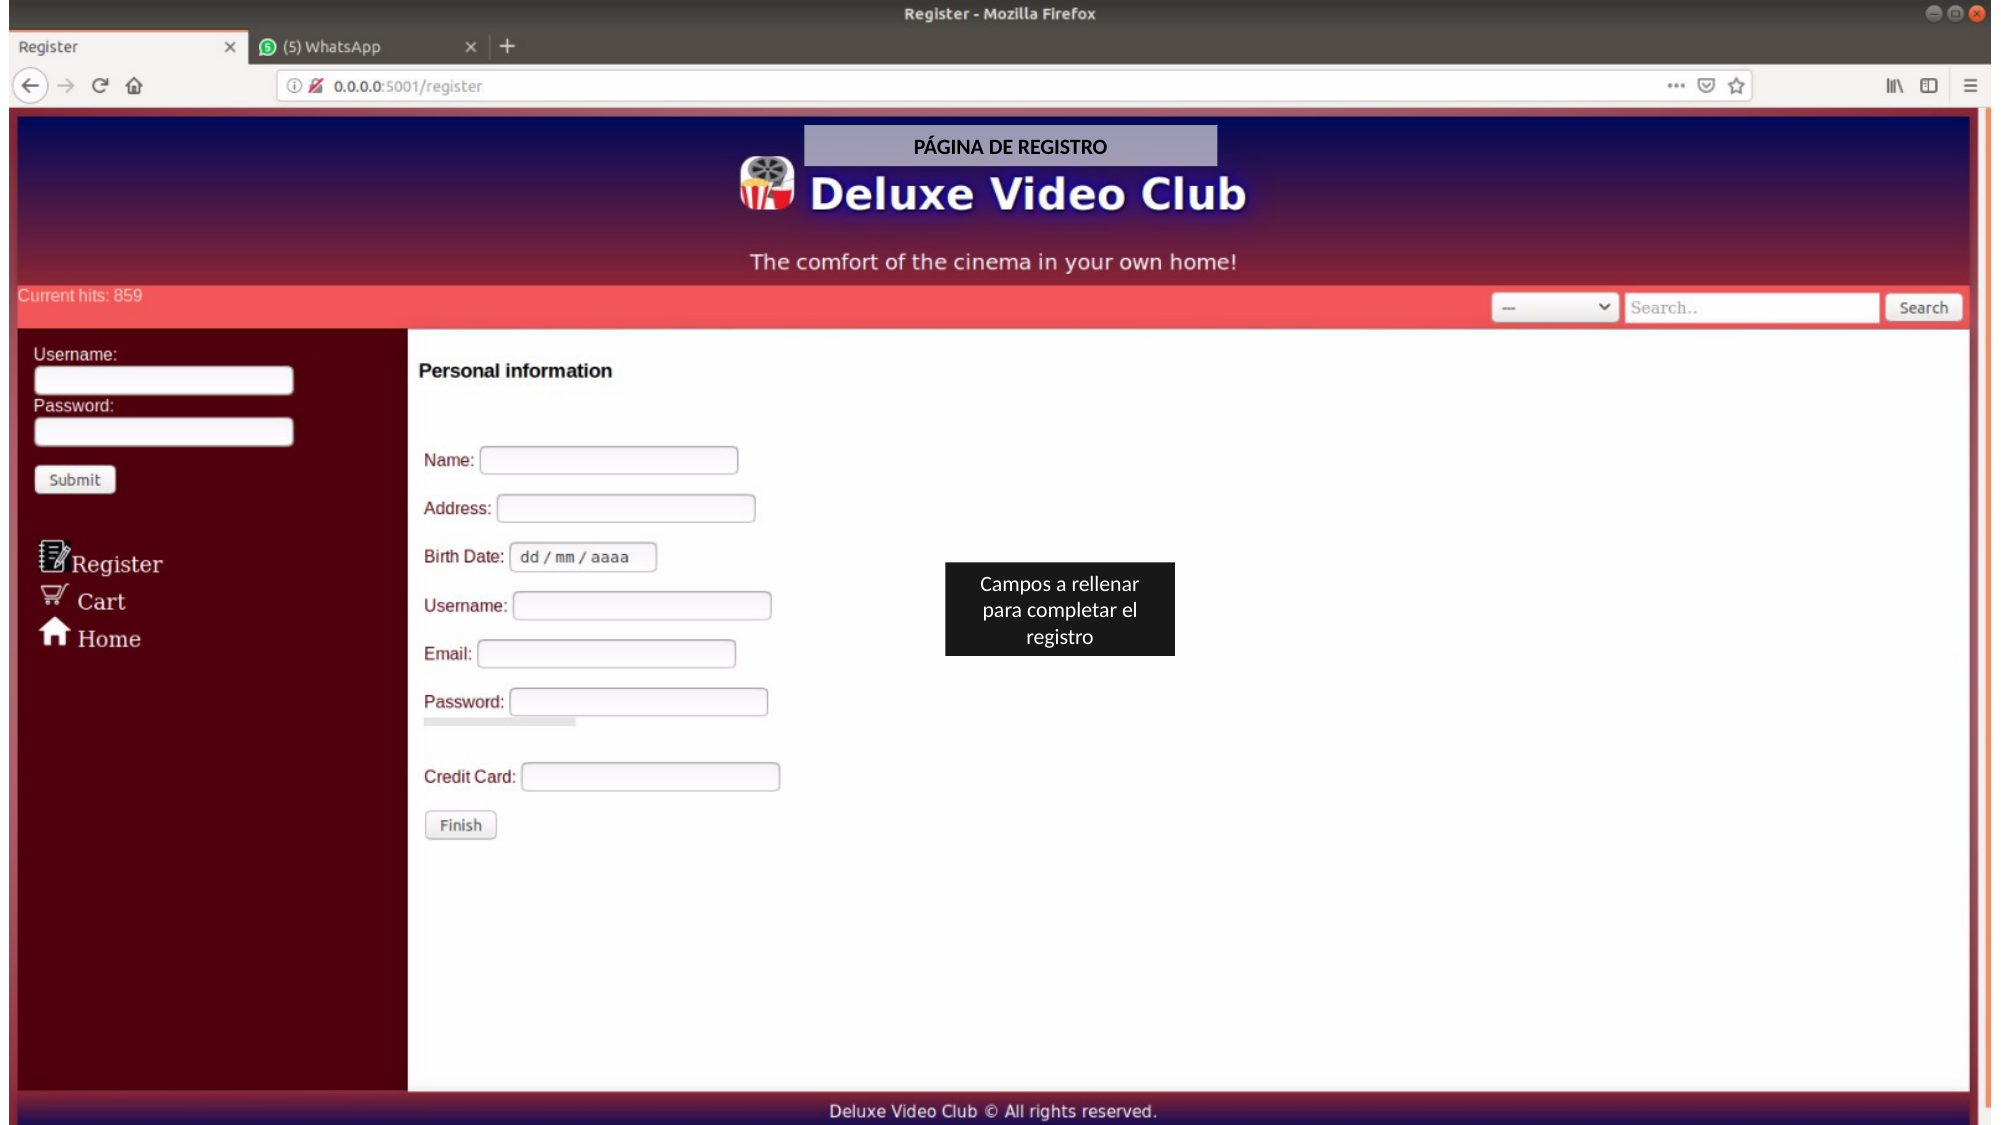

PÁGINA DE REGISTRO
Campos a rellenar para completar el registro